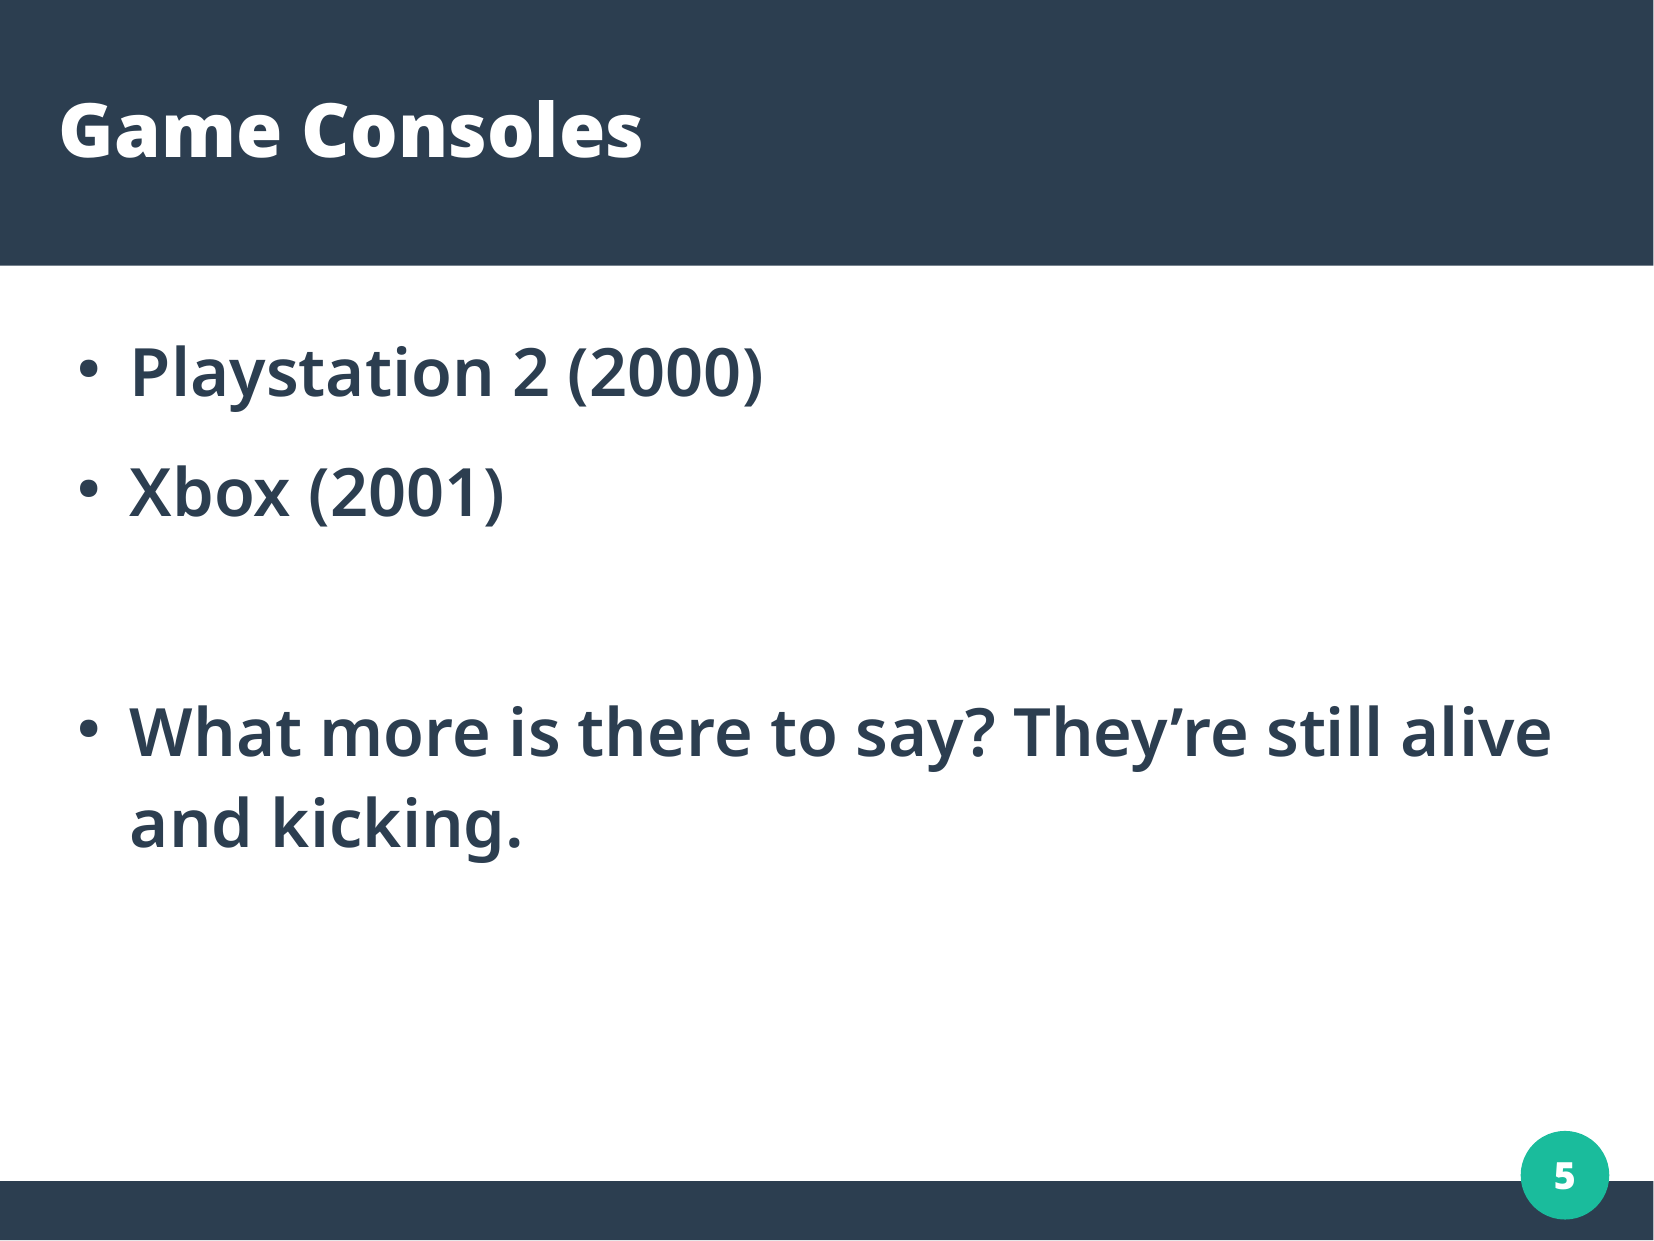

# Game Consoles
Playstation 2 (2000)
Xbox (2001)
What more is there to say? They’re still alive and kicking.
5